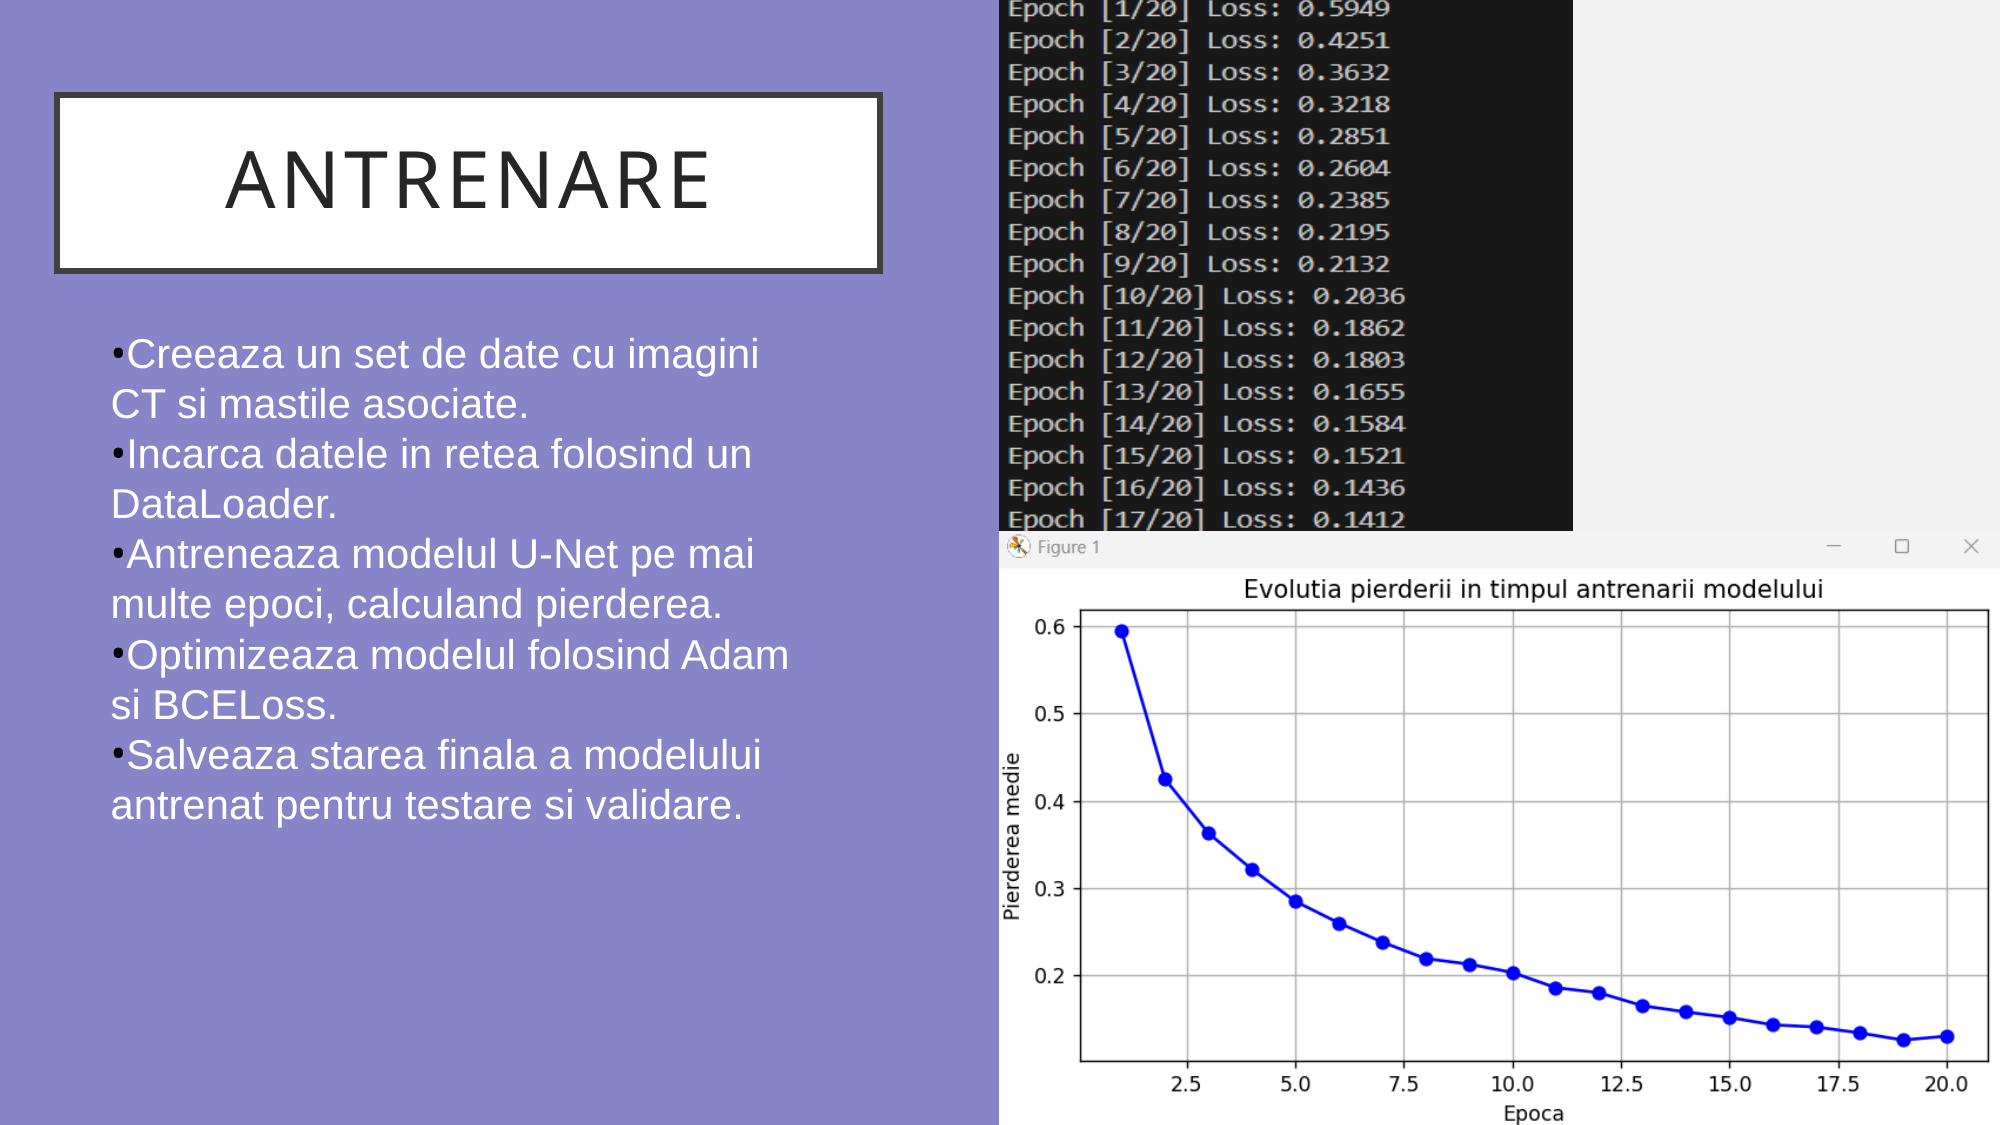

antrenare
#
Creeaza un set de date cu imagini CT si mastile asociate.
Incarca datele in retea folosind un DataLoader.
Antreneaza modelul U-Net pe mai multe epoci, calculand pierderea.
Optimizeaza modelul folosind Adam si BCELoss.
Salveaza starea finala a modelului antrenat pentru testare si validare.